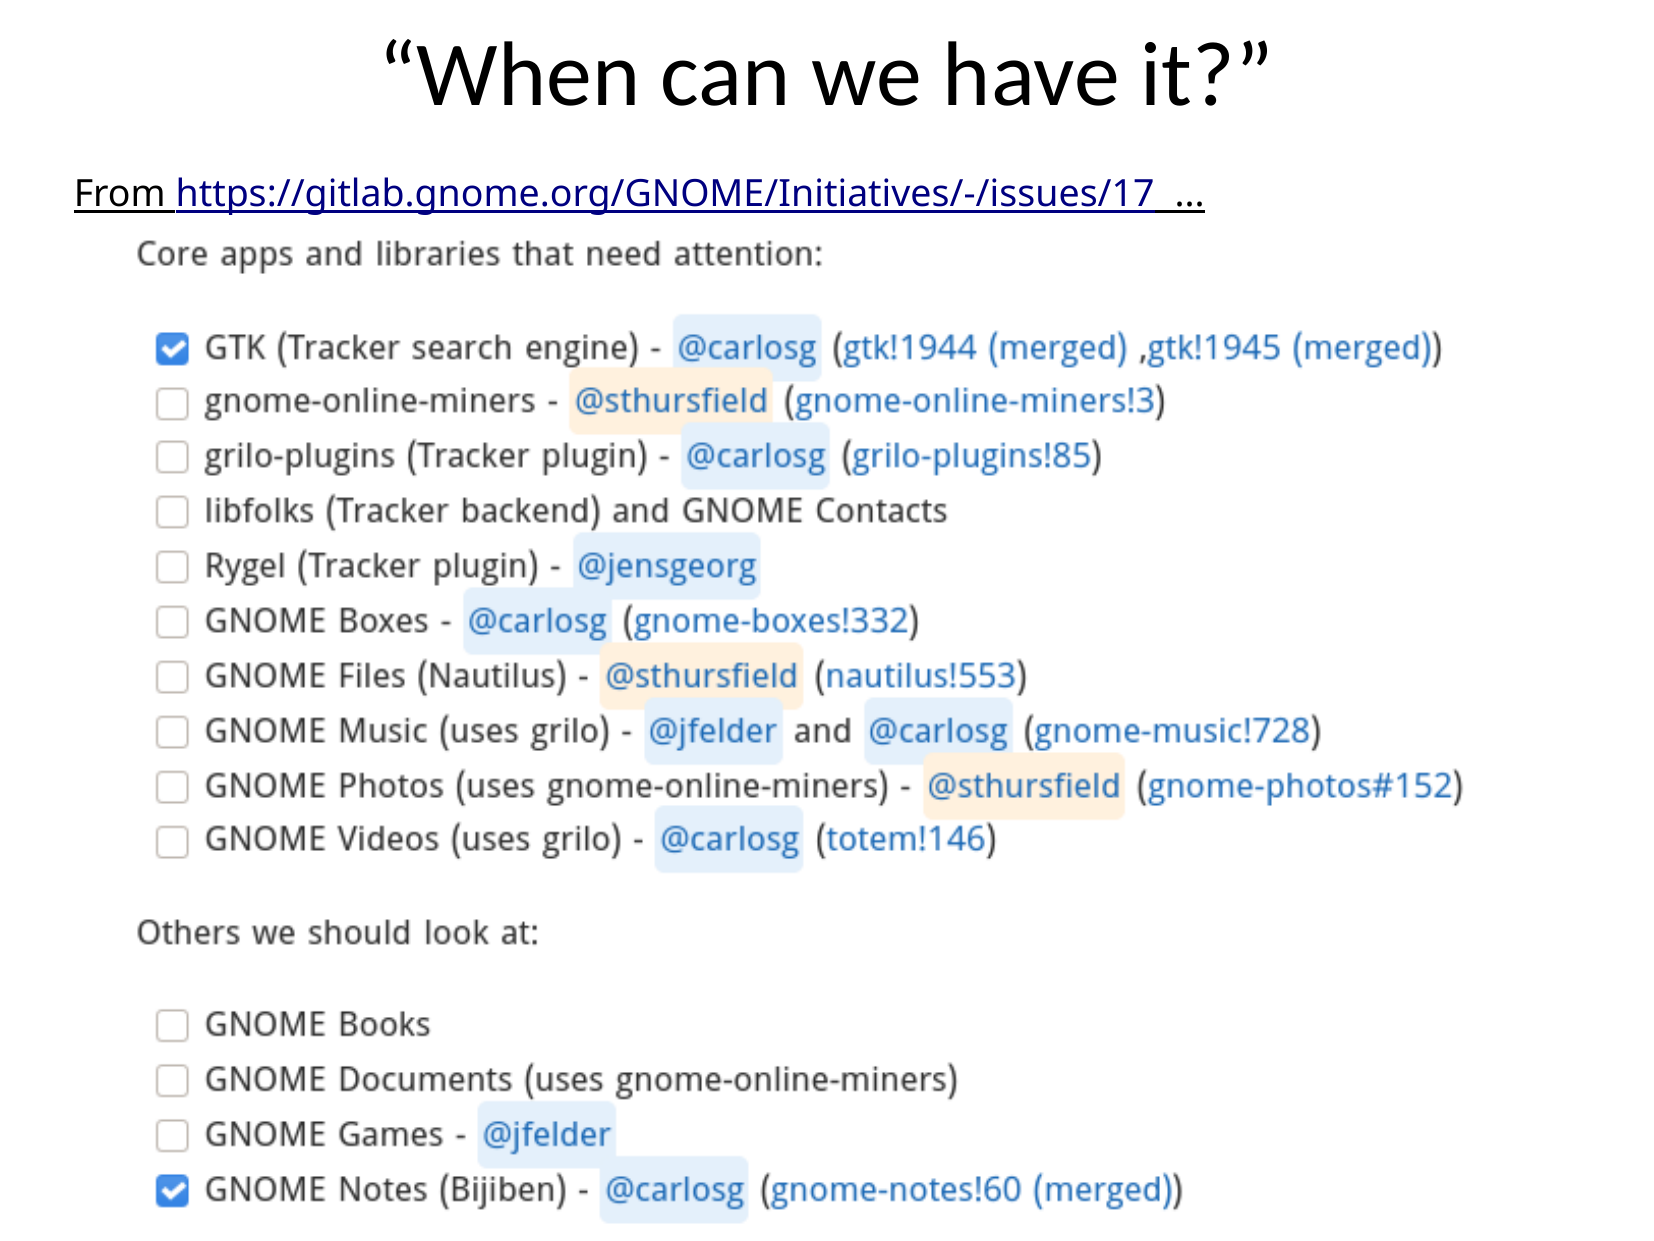

# “When can we have it?”
From https://gitlab.gnome.org/GNOME/Initiatives/-/issues/17 ...